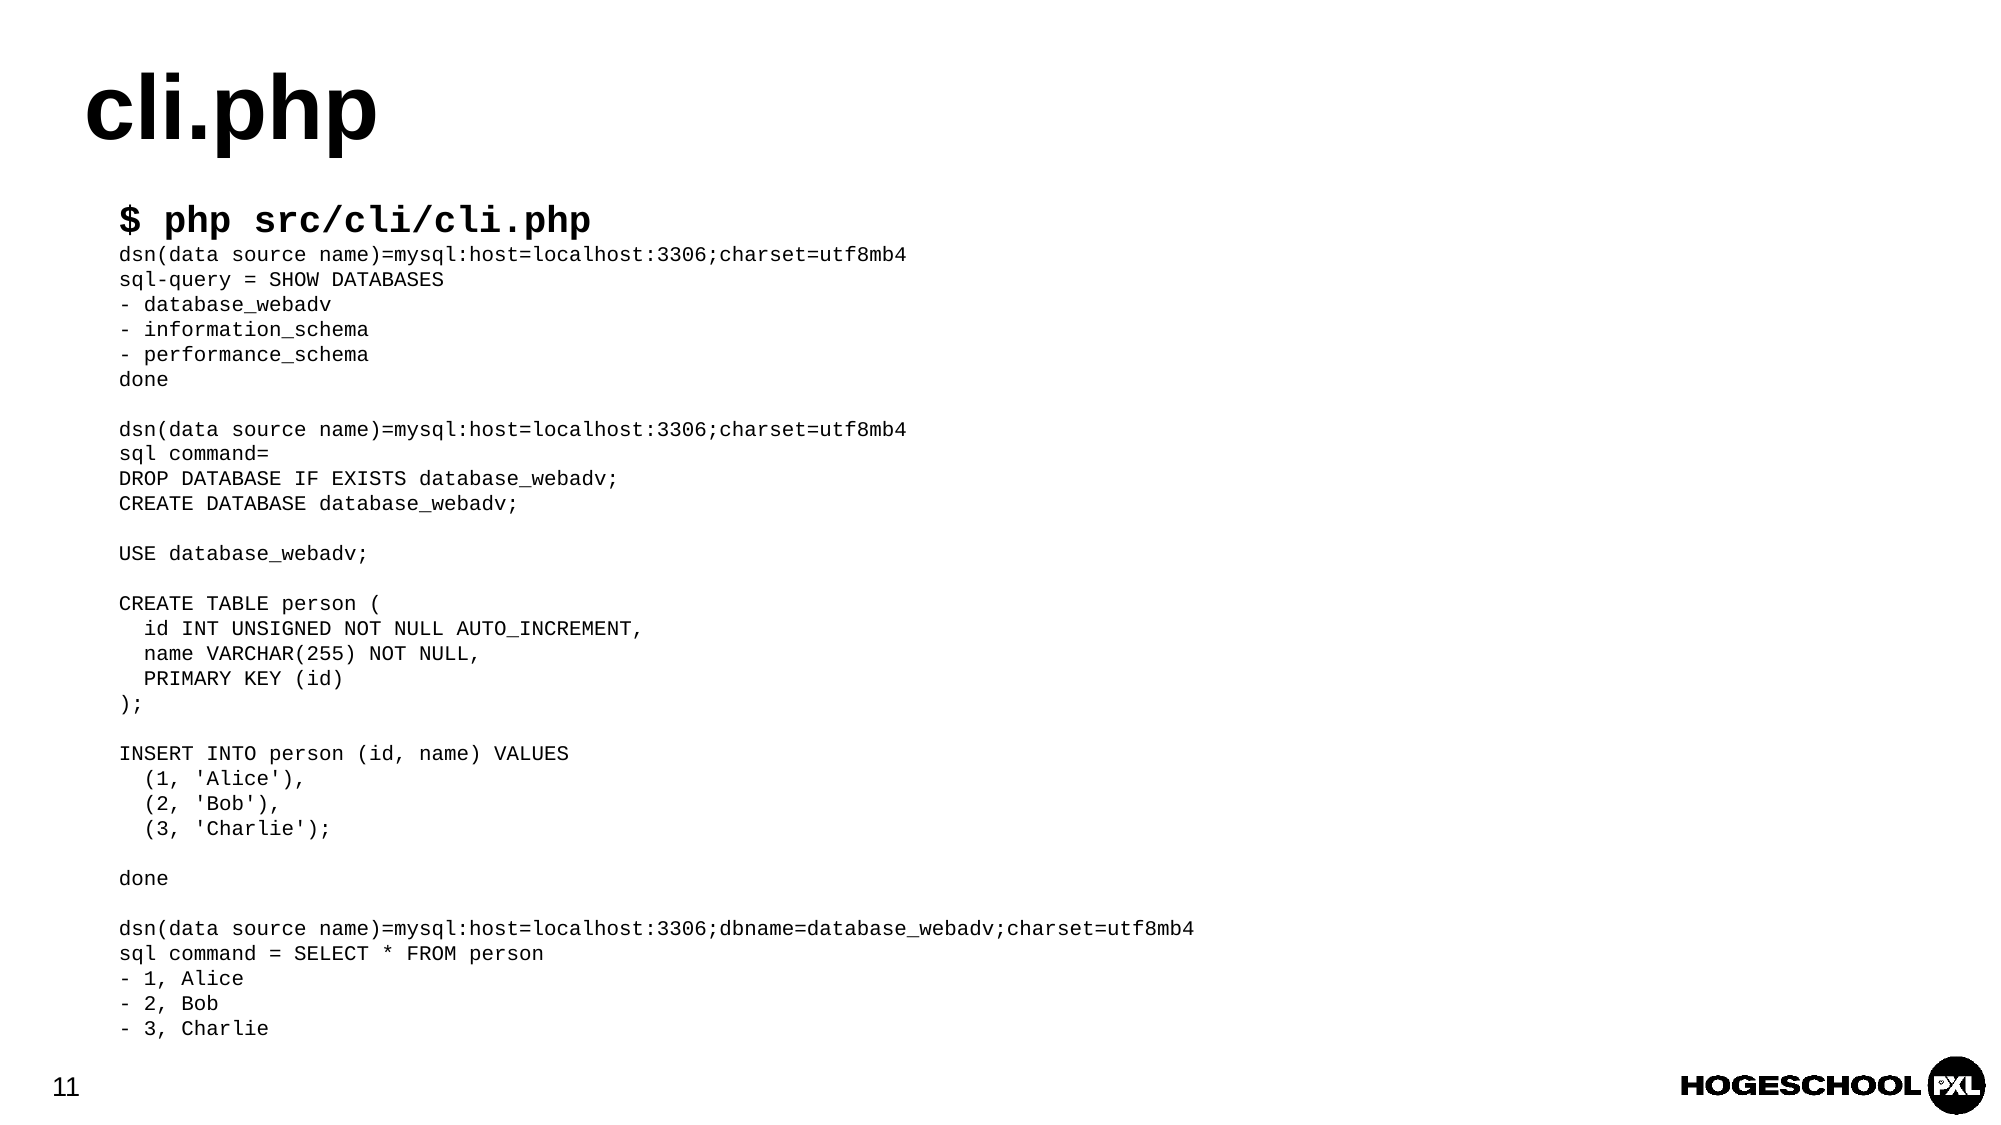

# cli.php
$ php src/cli/cli.php
dsn(data source name)=mysql:host=localhost:3306;charset=utf8mb4
sql-query = SHOW DATABASES
- database_webadv
- information_schema
- performance_schema
done
dsn(data source name)=mysql:host=localhost:3306;charset=utf8mb4
sql command=
DROP DATABASE IF EXISTS database_webadv;
CREATE DATABASE database_webadv;
USE database_webadv;
CREATE TABLE person (
 id INT UNSIGNED NOT NULL AUTO_INCREMENT,
 name VARCHAR(255) NOT NULL,
 PRIMARY KEY (id)
);
INSERT INTO person (id, name) VALUES
 (1, 'Alice'),
 (2, 'Bob'),
 (3, 'Charlie');
done
dsn(data source name)=mysql:host=localhost:3306;dbname=database_webadv;charset=utf8mb4
sql command = SELECT * FROM person
- 1, Alice
- 2, Bob
- 3, Charlie